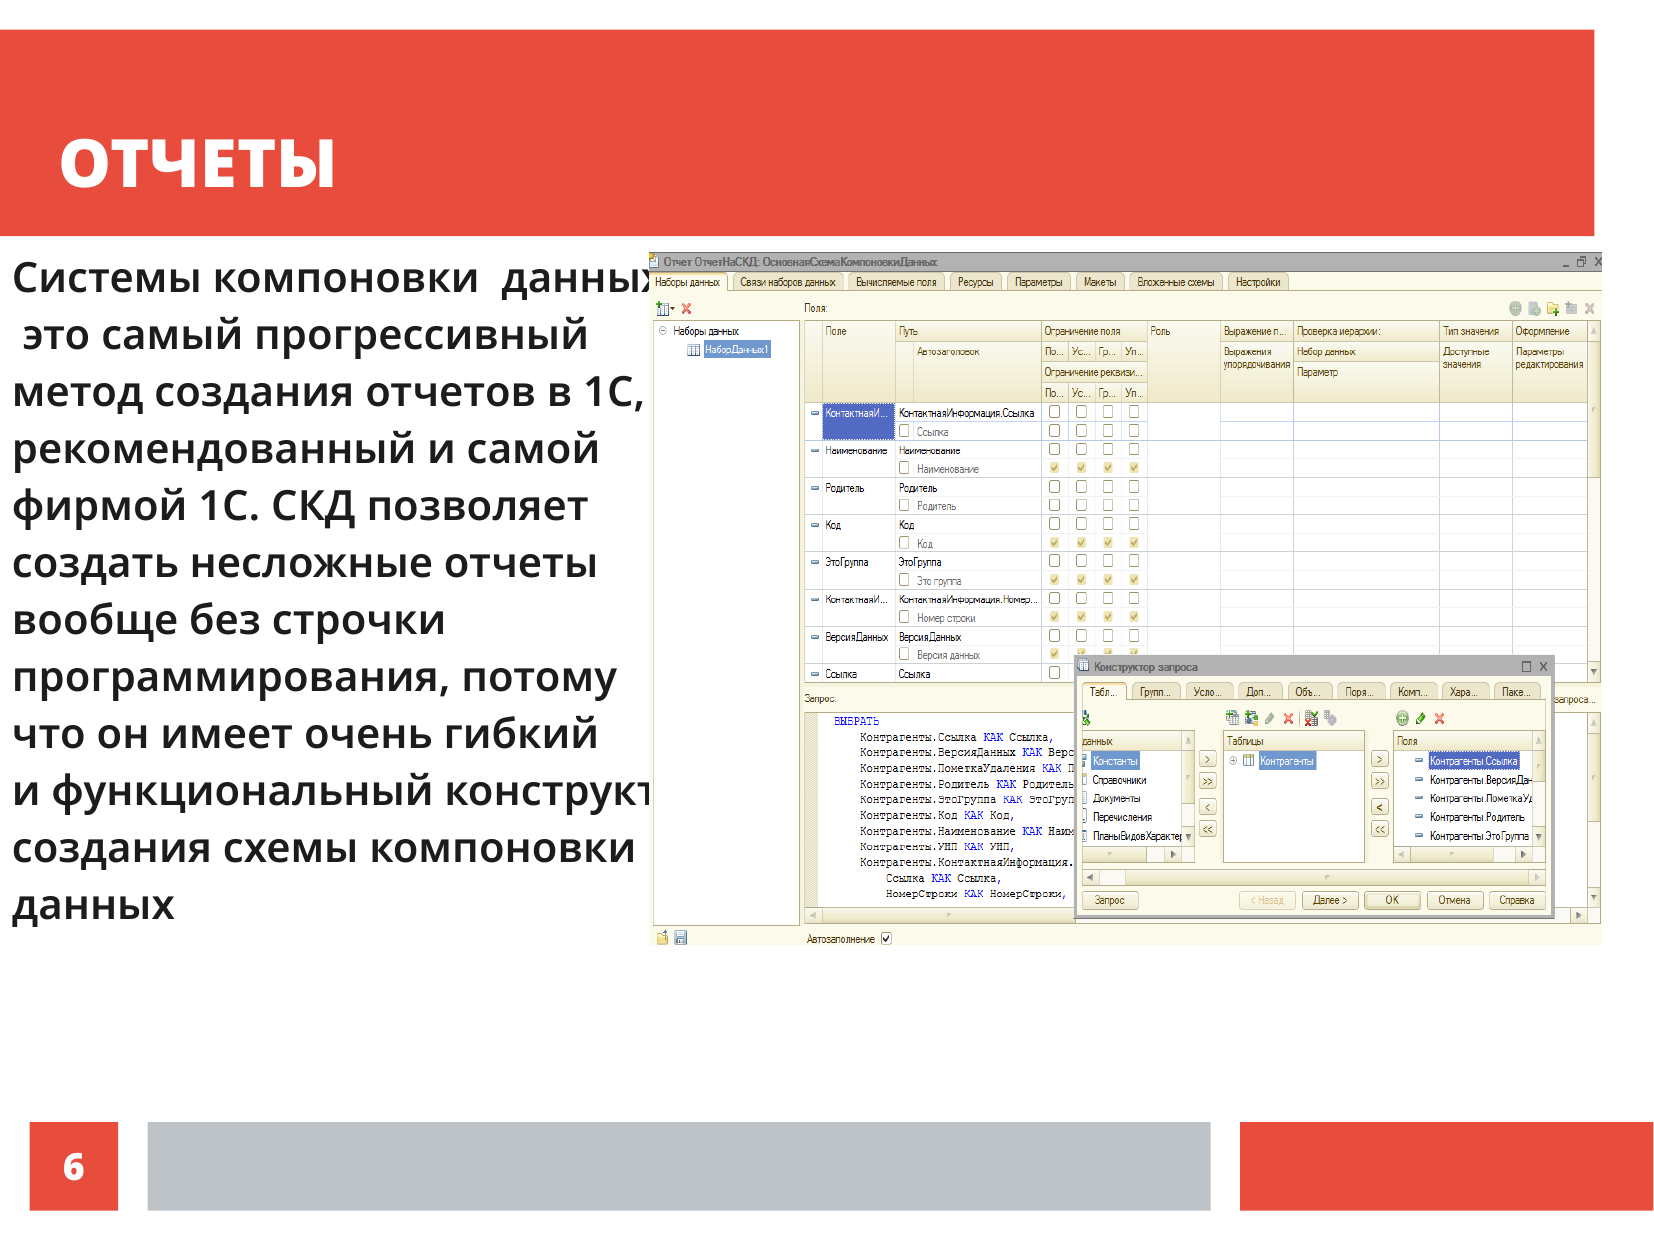

# ОТЧЕТЫ
Системы компоновки данных -
 это самый прогрессивный
метод создания отчетов в 1С,
рекомендованный и самой
фирмой 1С. СКД позволяет
создать несложные отчеты
вообще без строчки
программирования, потому
что он имеет очень гибкий
и функциональный конструктор
создания схемы компоновки
данных
6